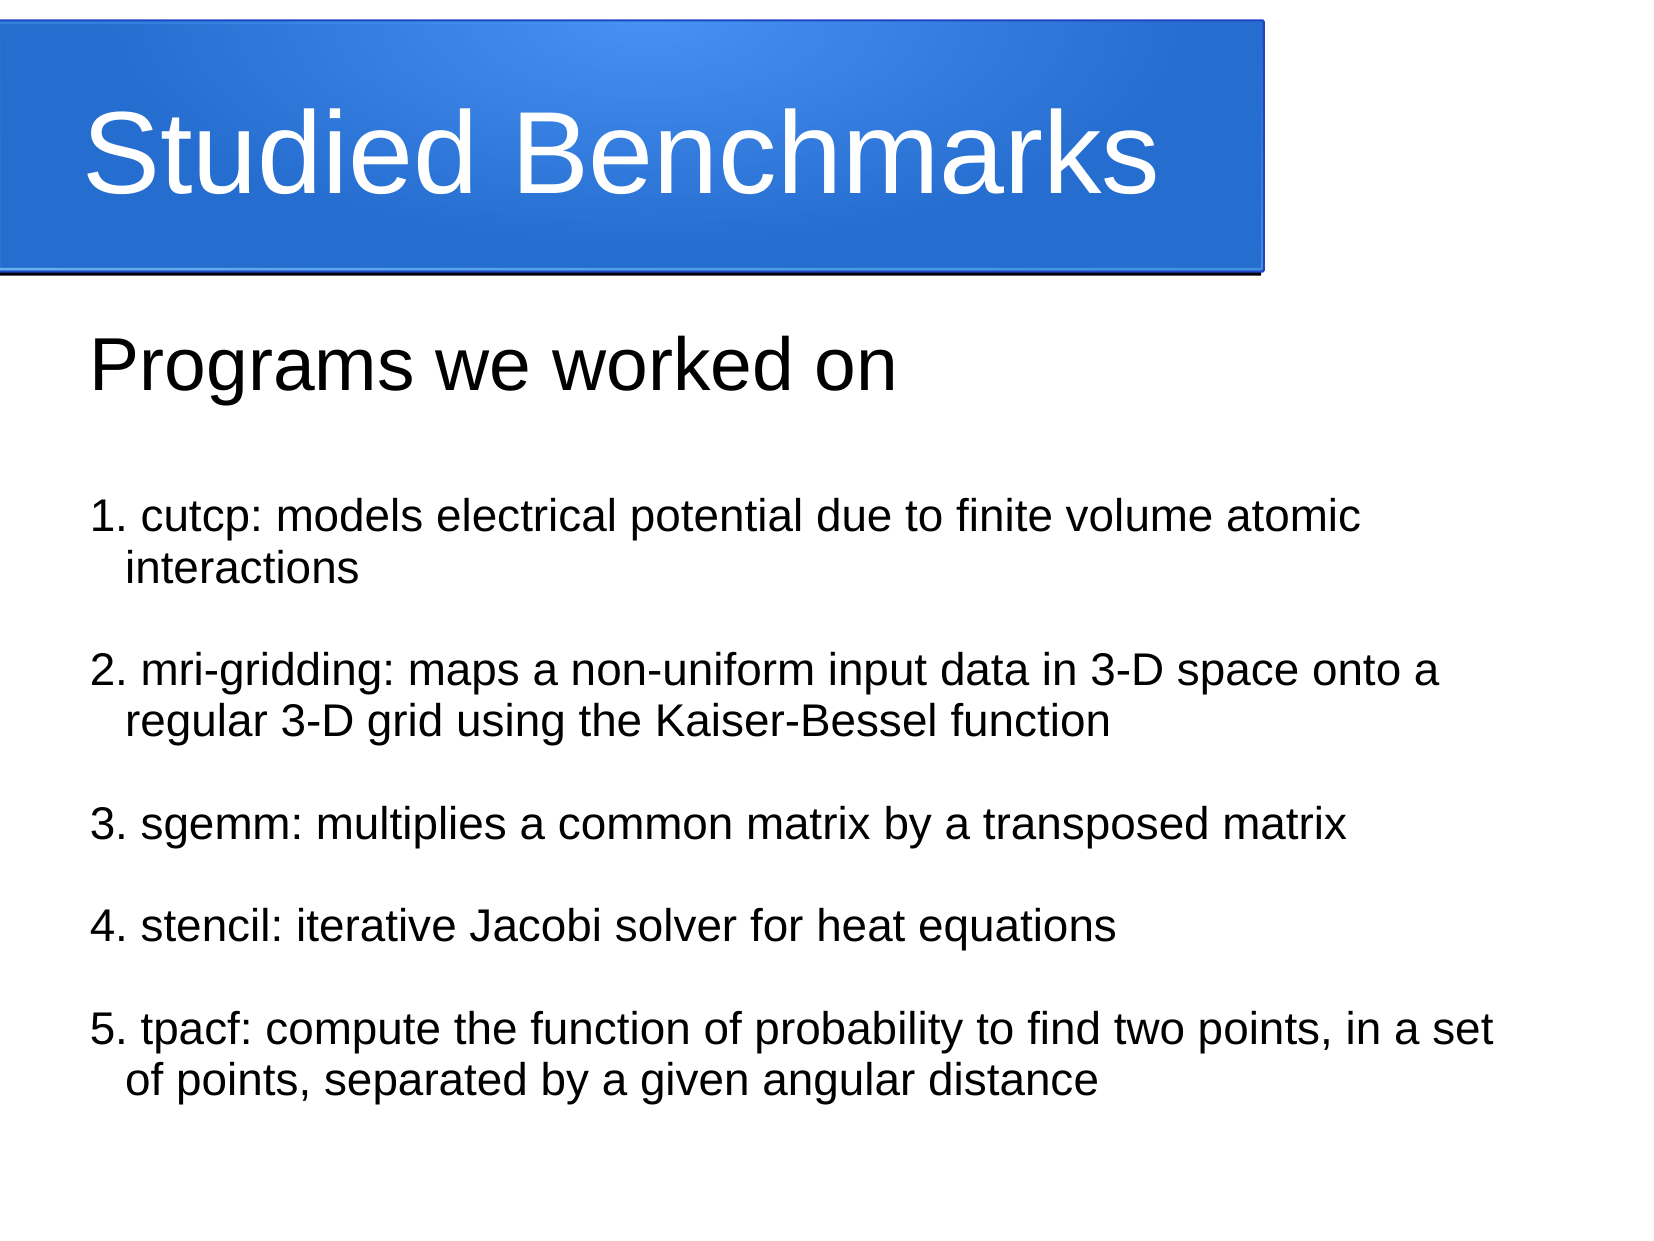

# Studied Benchmarks
Programs we worked on
 cutcp: models electrical potential due to finite volume atomic interactions
 mri-gridding: maps a non-uniform input data in 3-D space onto a regular 3-D grid using the Kaiser-Bessel function
 sgemm: multiplies a common matrix by a transposed matrix
 stencil: iterative Jacobi solver for heat equations
 tpacf: compute the function of probability to find two points, in a set of points, separated by a given angular distance